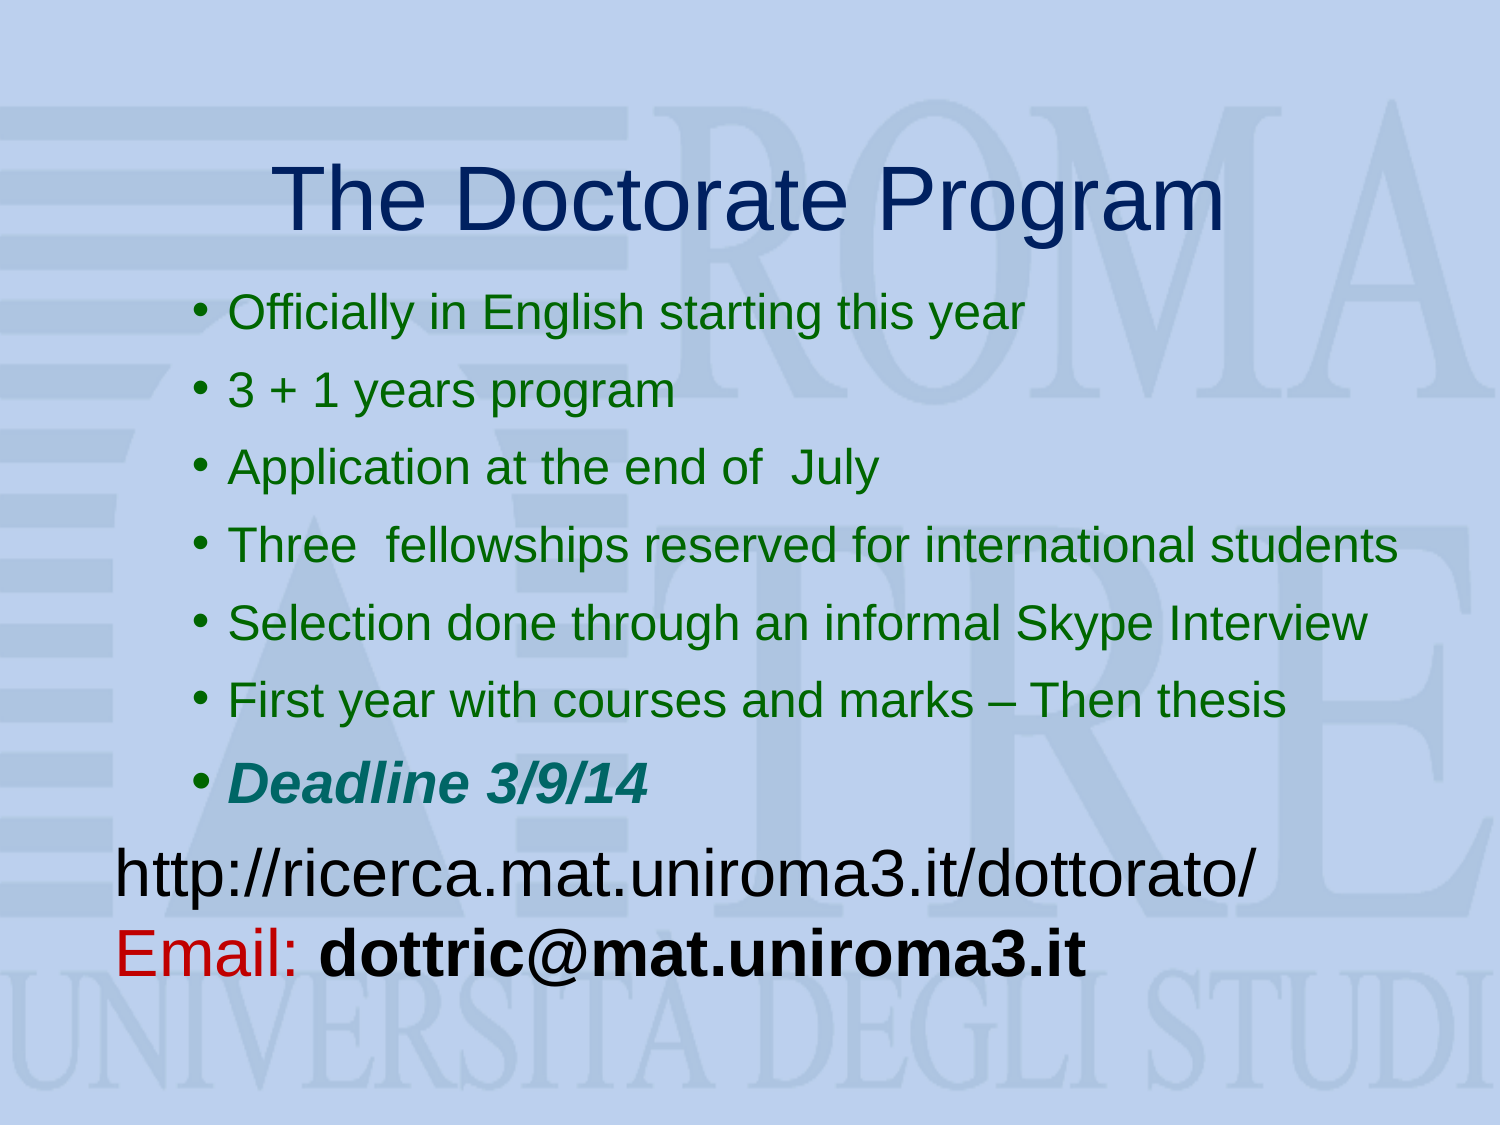

The Doctorate Program
Officially in English starting this year
3 + 1 years program
Application at the end of July
Three fellowships reserved for international students
Selection done through an informal Skype Interview
First year with courses and marks – Then thesis
Deadline 3/9/14
http://ricerca.mat.uniroma3.it/dottorato/
Email: dottric@mat.uniroma3.it